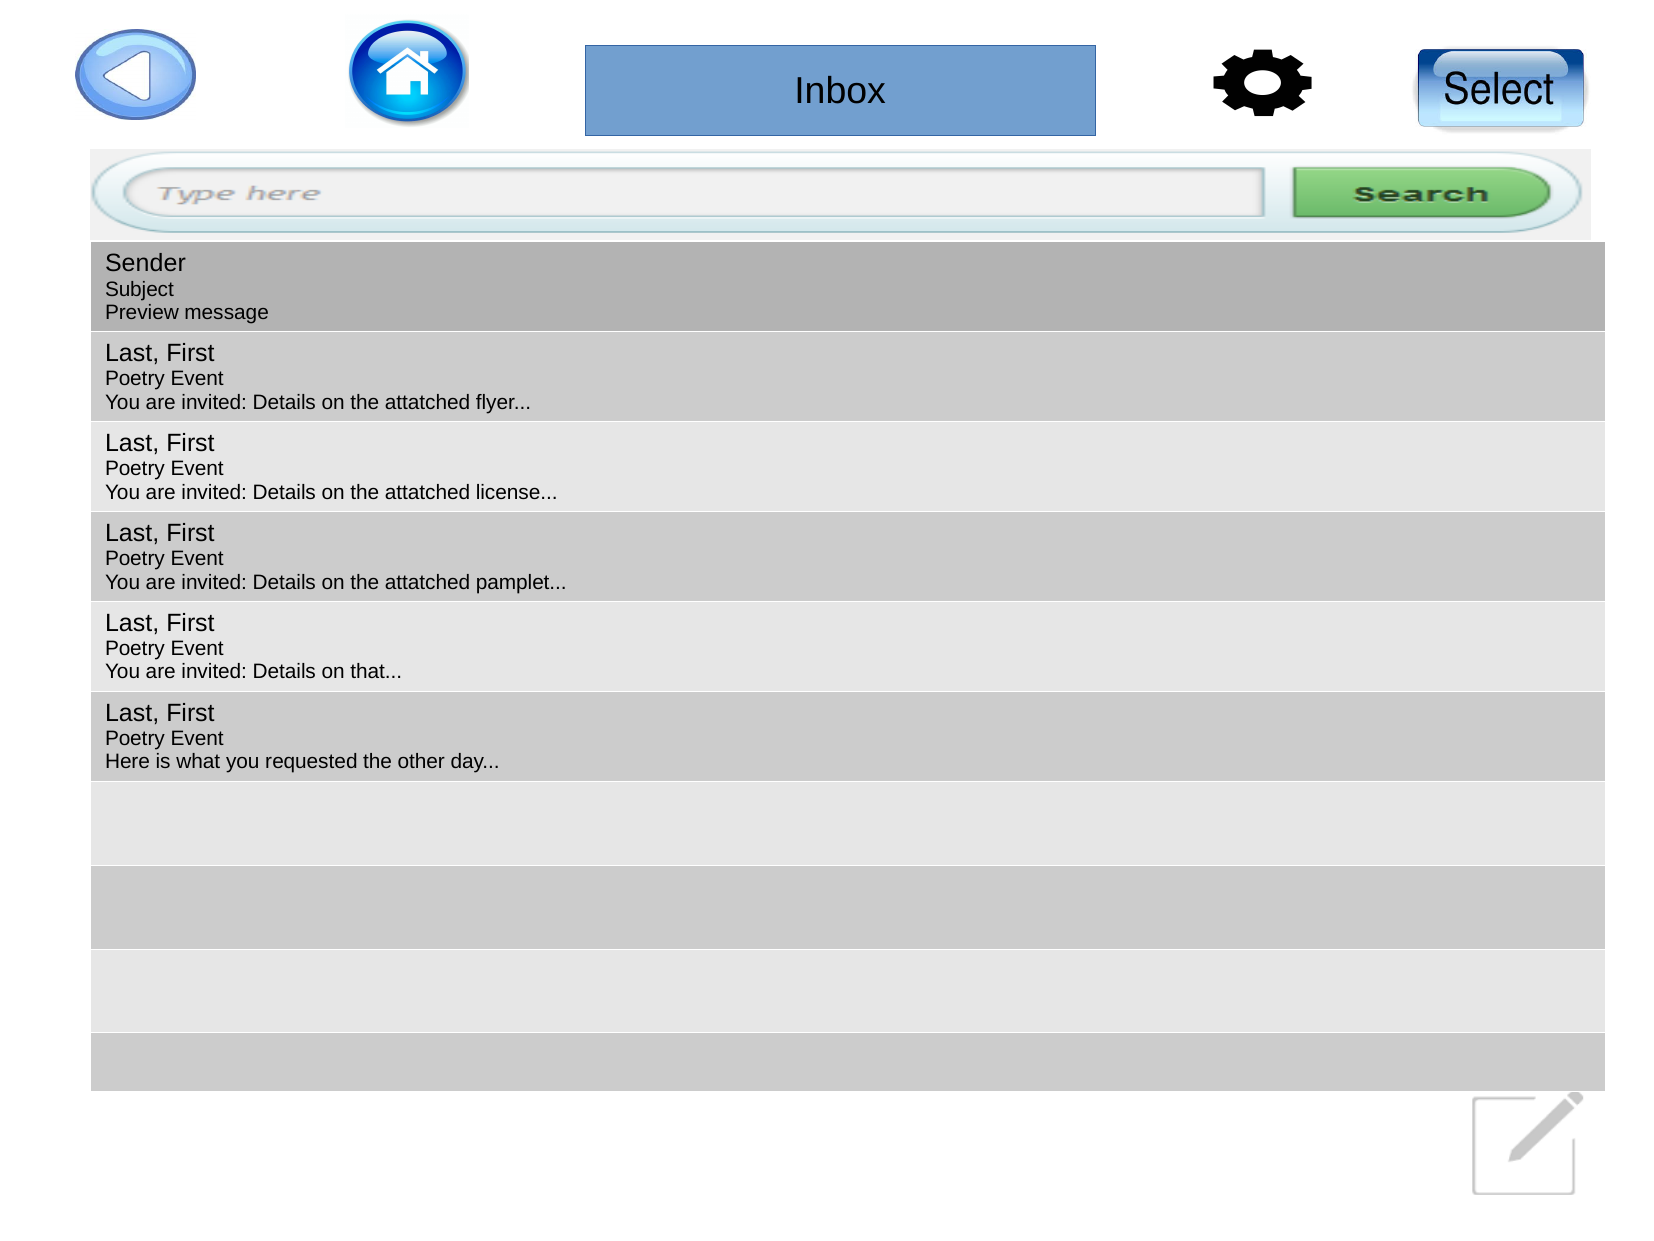

Inbox
| Sender Subject Preview message |
| --- |
| Last, First Poetry Event You are invited: Details on the attatched flyer... |
| Last, First Poetry Event You are invited: Details on the attatched license... |
| Last, First Poetry Event You are invited: Details on the attatched pamplet... |
| Last, First Poetry Event You are invited: Details on that... |
| Last, First Poetry Event Here is what you requested the other day... |
| |
| |
| |
| |